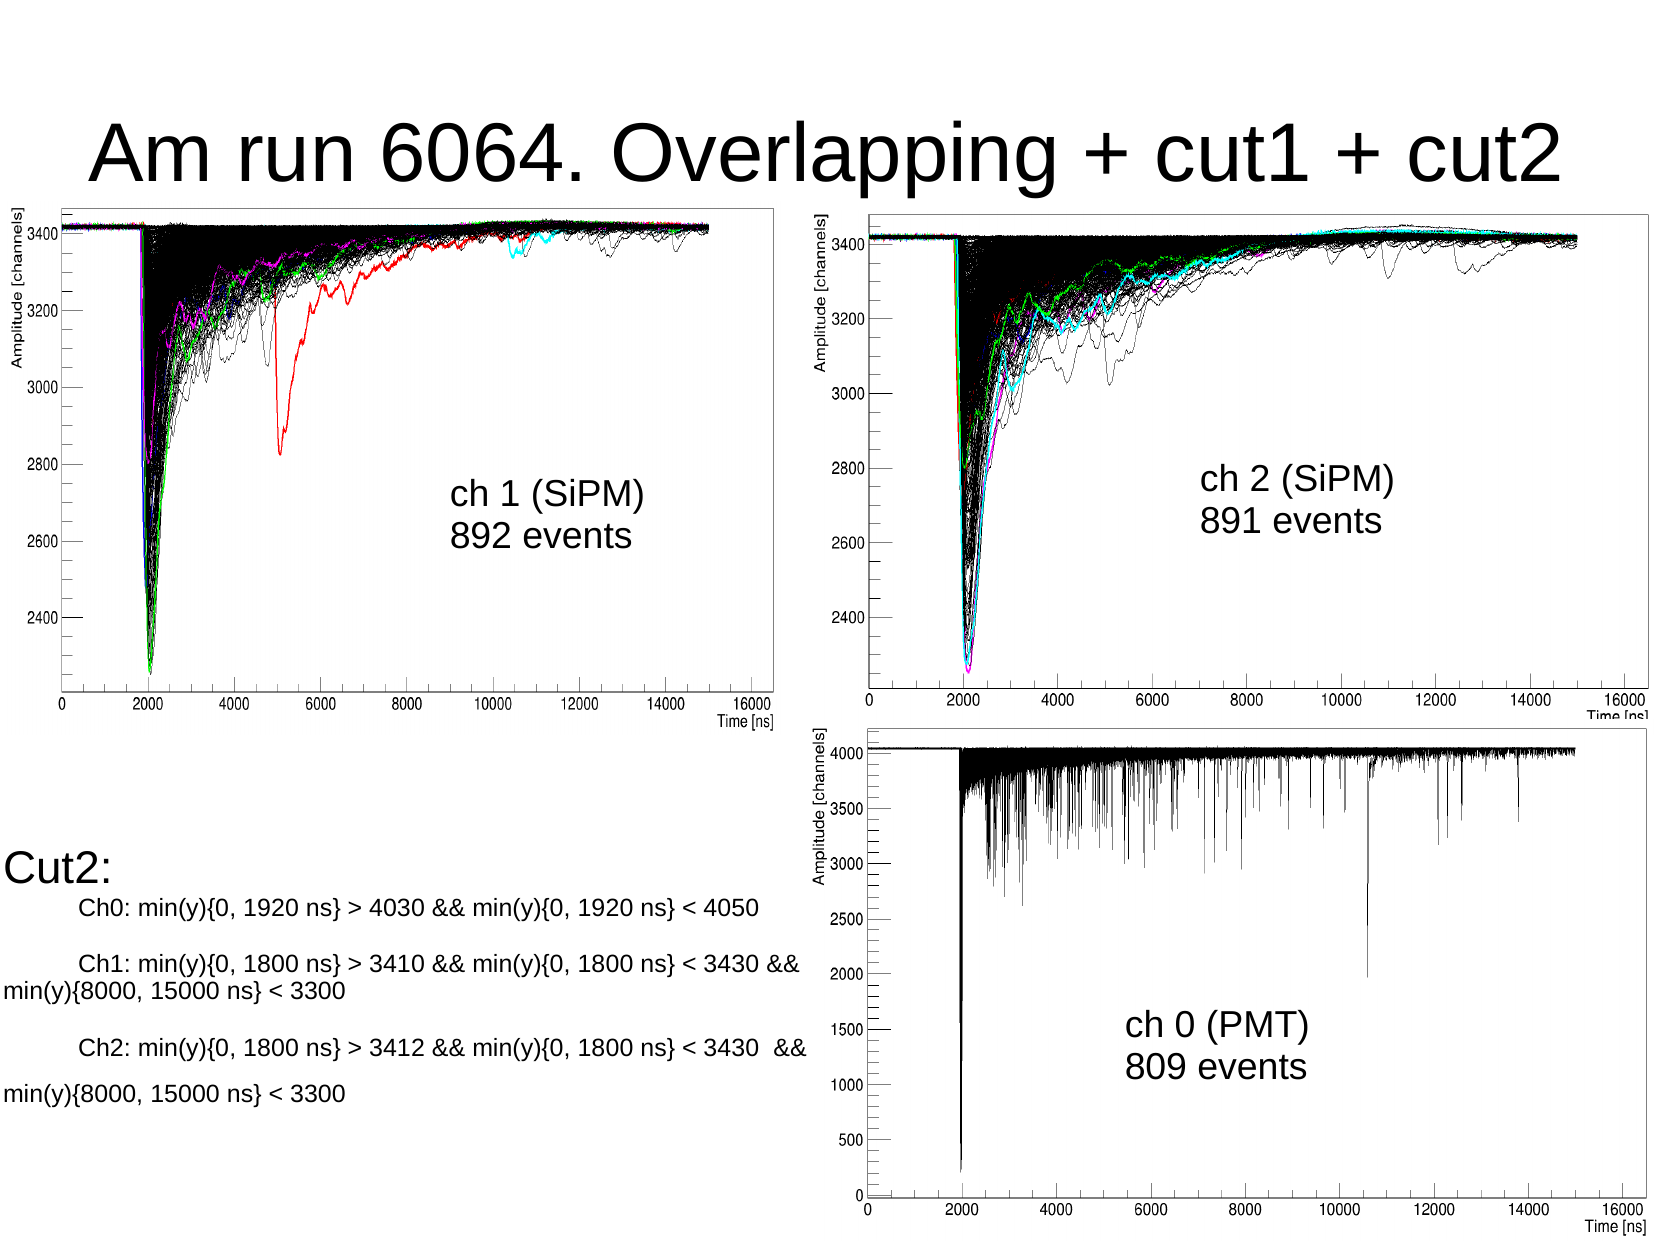

# Am run 6064. Overlapping + cut1 + cut2
ch 2 (SiPM)
891 events
ch 1 (SiPM)
892 events
Cut2:
	Ch0: min(y){0, 1920 ns} > 4030 && min(y){0, 1920 ns} < 4050
	Ch1: min(y){0, 1800 ns} > 3410 && min(y){0, 1800 ns} < 3430 && min(y){8000, 15000 ns} < 3300
	Ch2: min(y){0, 1800 ns} > 3412 && min(y){0, 1800 ns} < 3430 && min(y){8000, 15000 ns} < 3300
ch 0 (PMT)
809 events